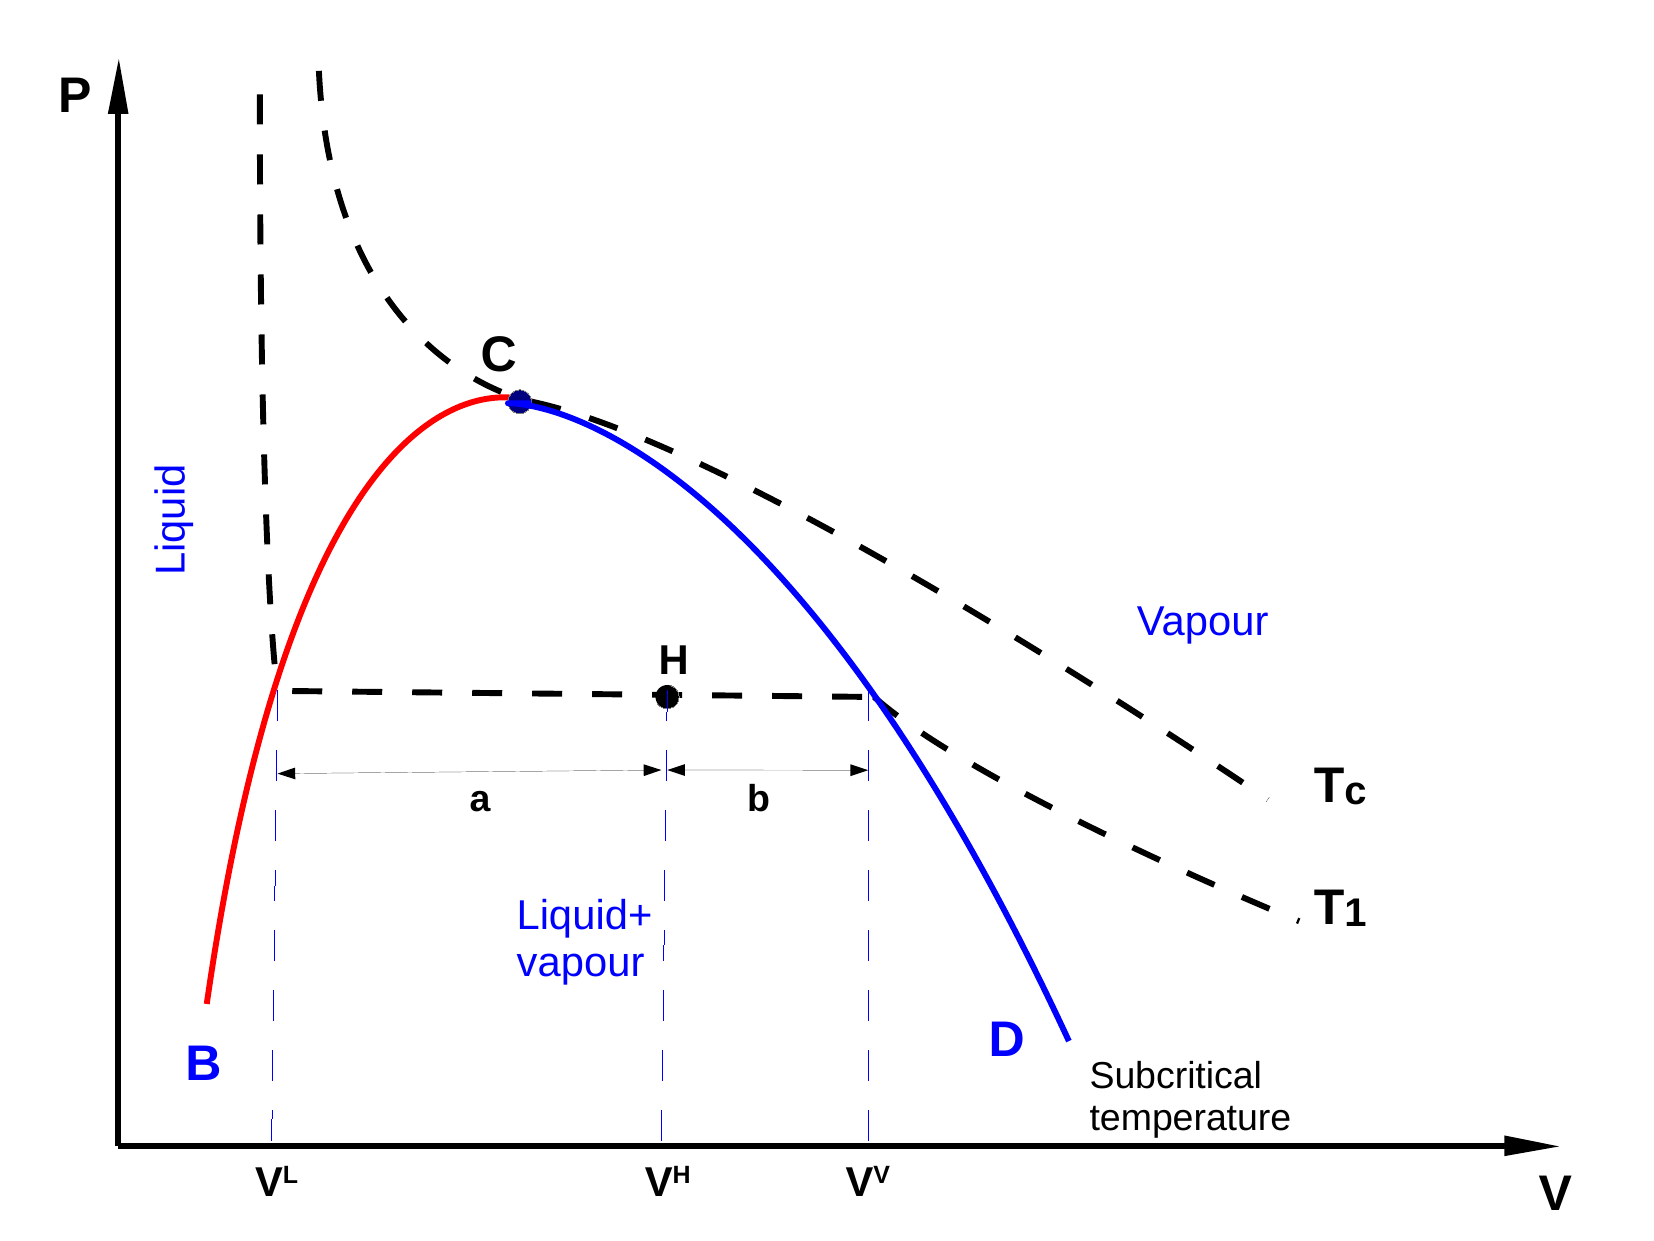

P
C
Liquid
Vapour
H
Tc
a
b
T1
Liquid+
vapour
D
B
Subcritical temperature
VL
VH
VV
V